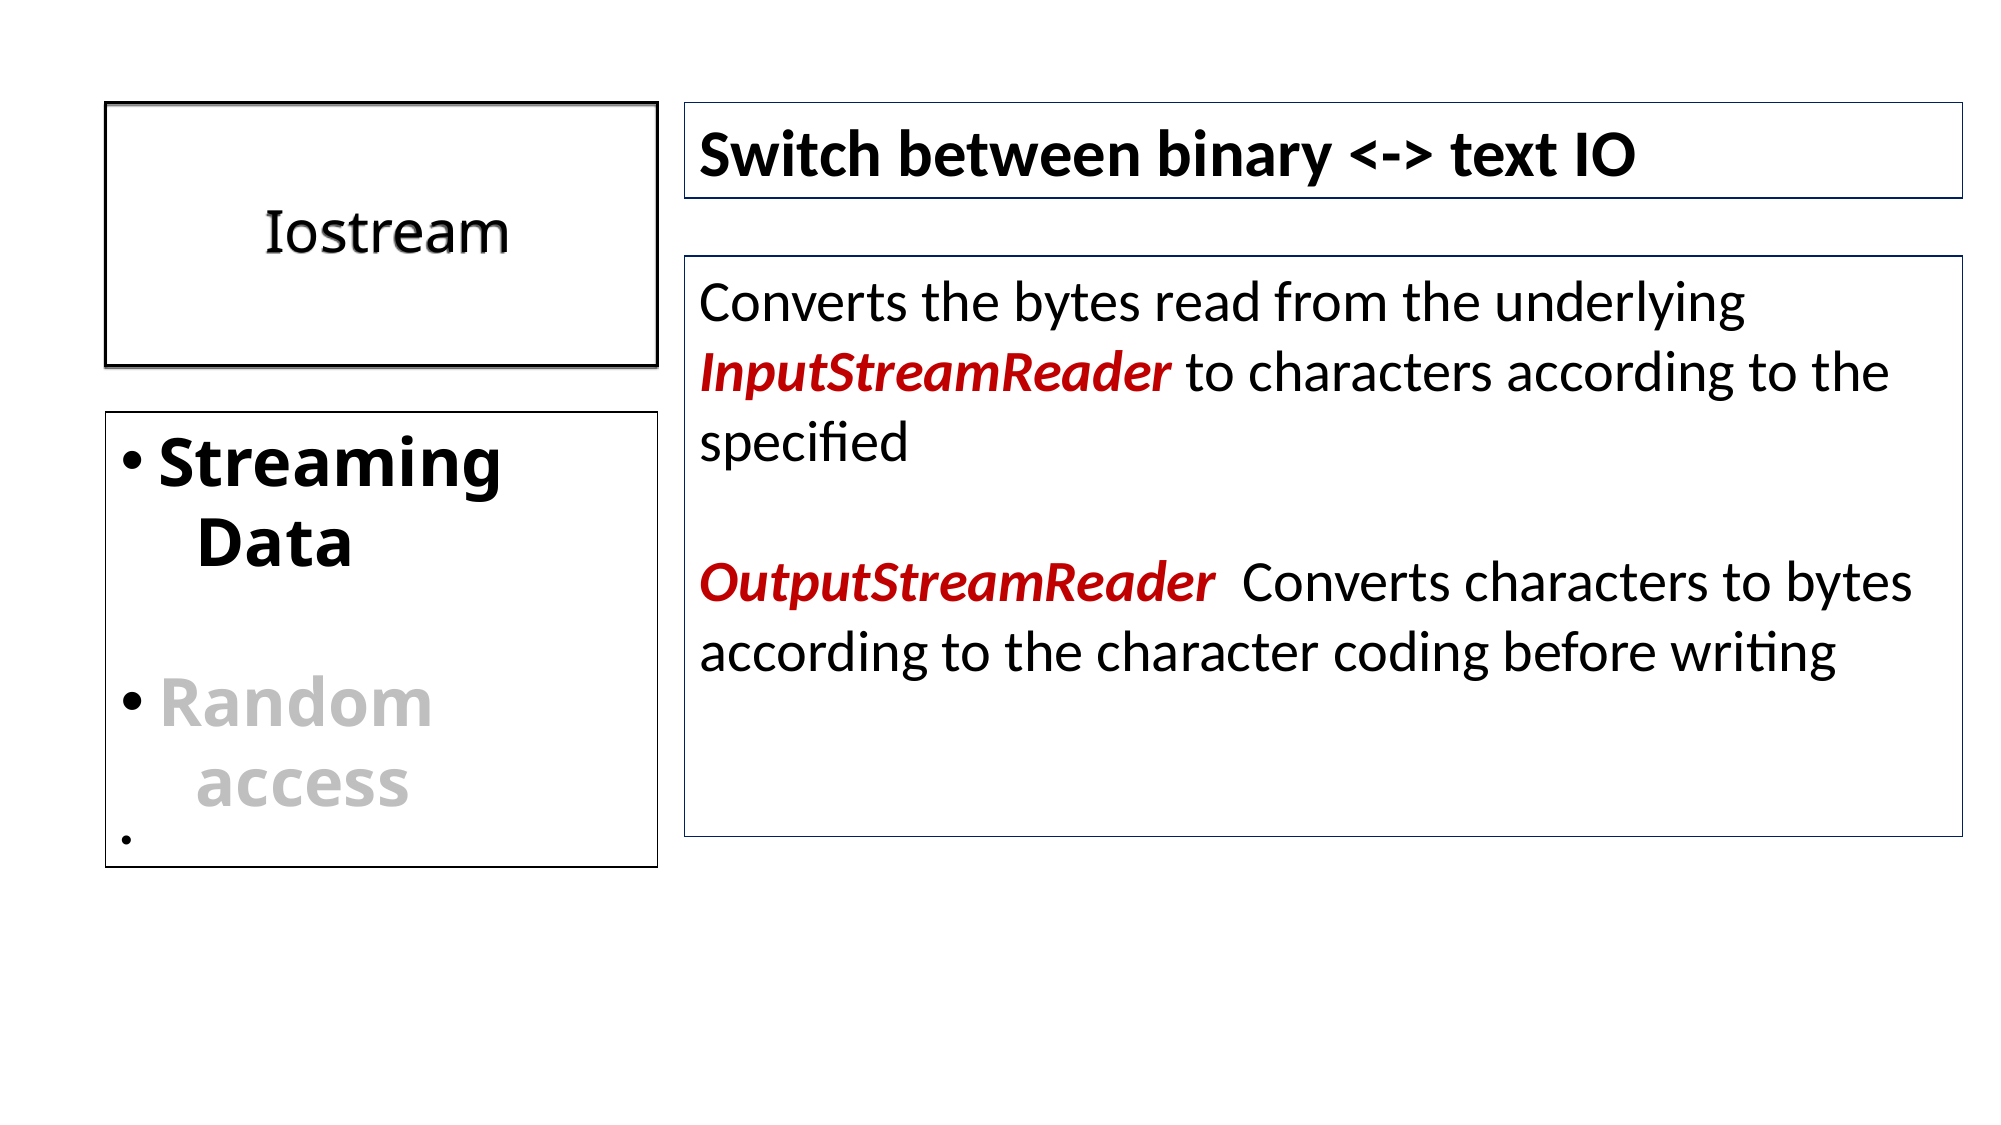

# Iostream
Switch between binary <-> text IO
Converts the bytes read from the underlying InputStreamReader to characters according to the specified
OutputStreamReader Converts characters to bytes according to the character coding before writing
Streaming Data
Random access